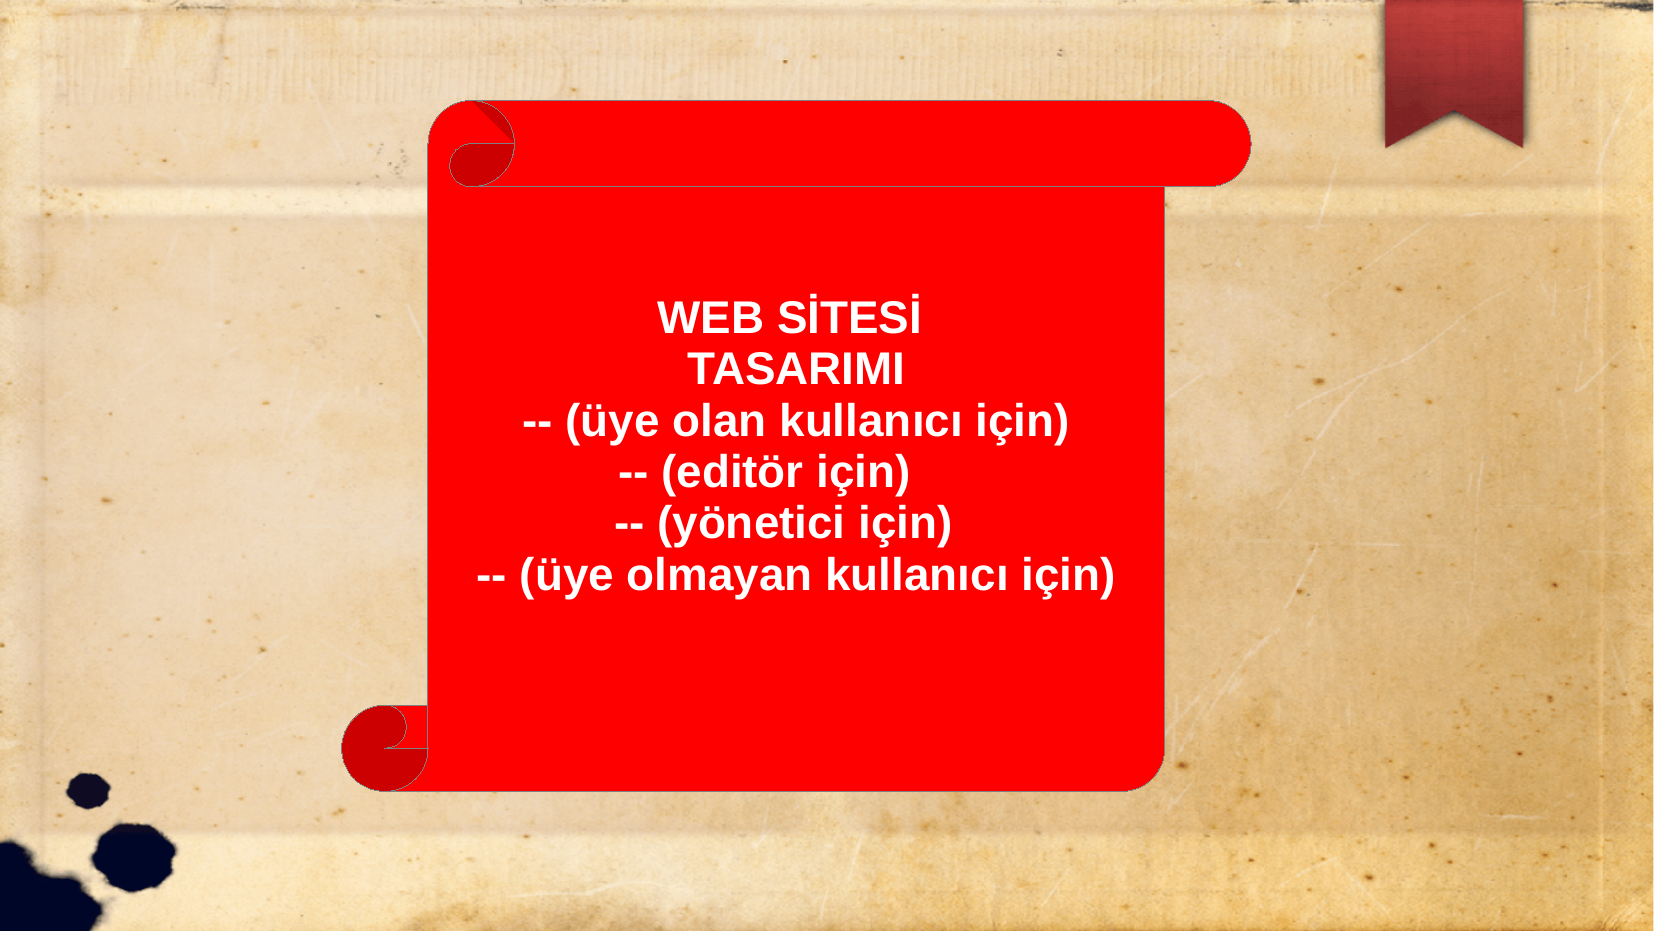

WEB SİTESİ
TASARIMI
-- (üye olan kullanıcı için)
-- (editör için)
-- (yönetici için)
-- (üye olmayan kullanıcı için)